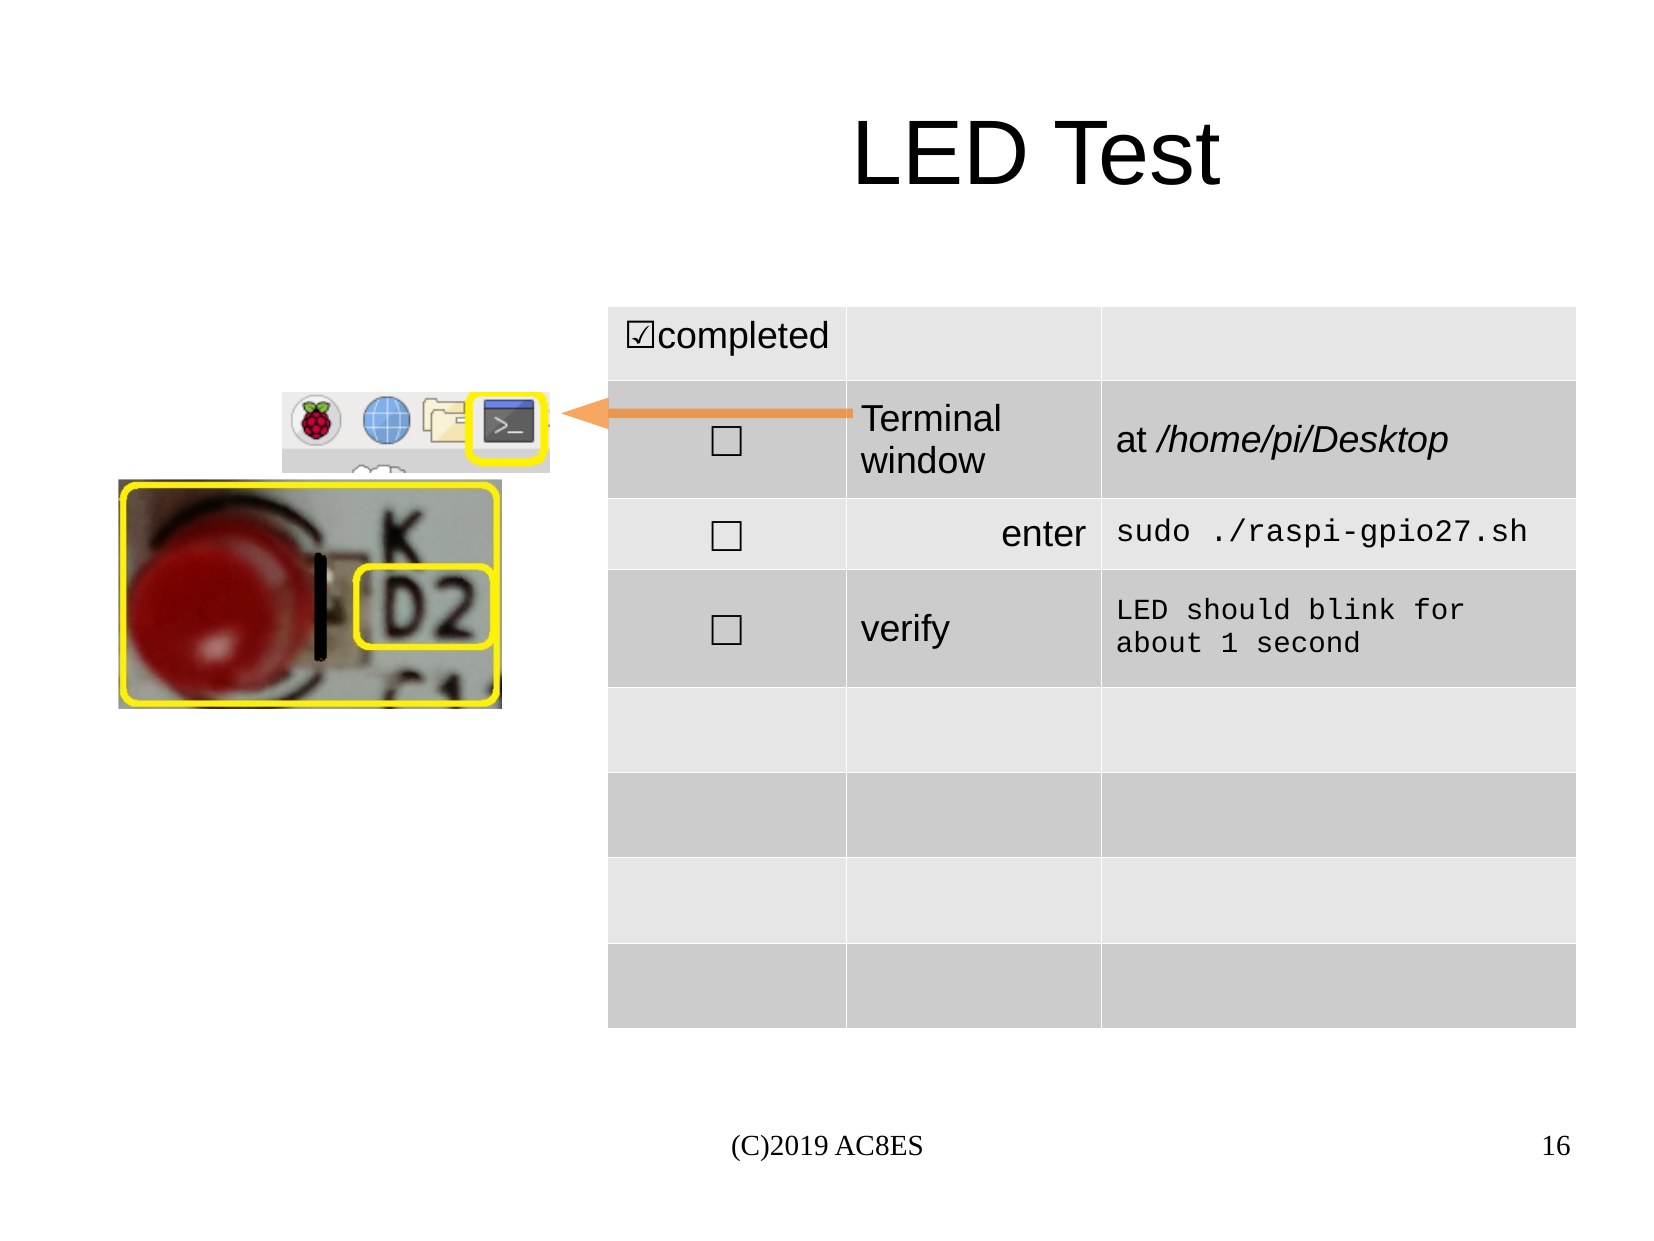

# LED Test
| ☑completed | | |
| --- | --- | --- |
| □ | Terminal window | at /home/pi/Desktop |
| □ | enter | sudo ./raspi-gpio27.sh |
| □ | verify | LED should blink for about 1 second |
| | | |
| | | |
| | | |
| | | |
(C)2019 AC8ES
16